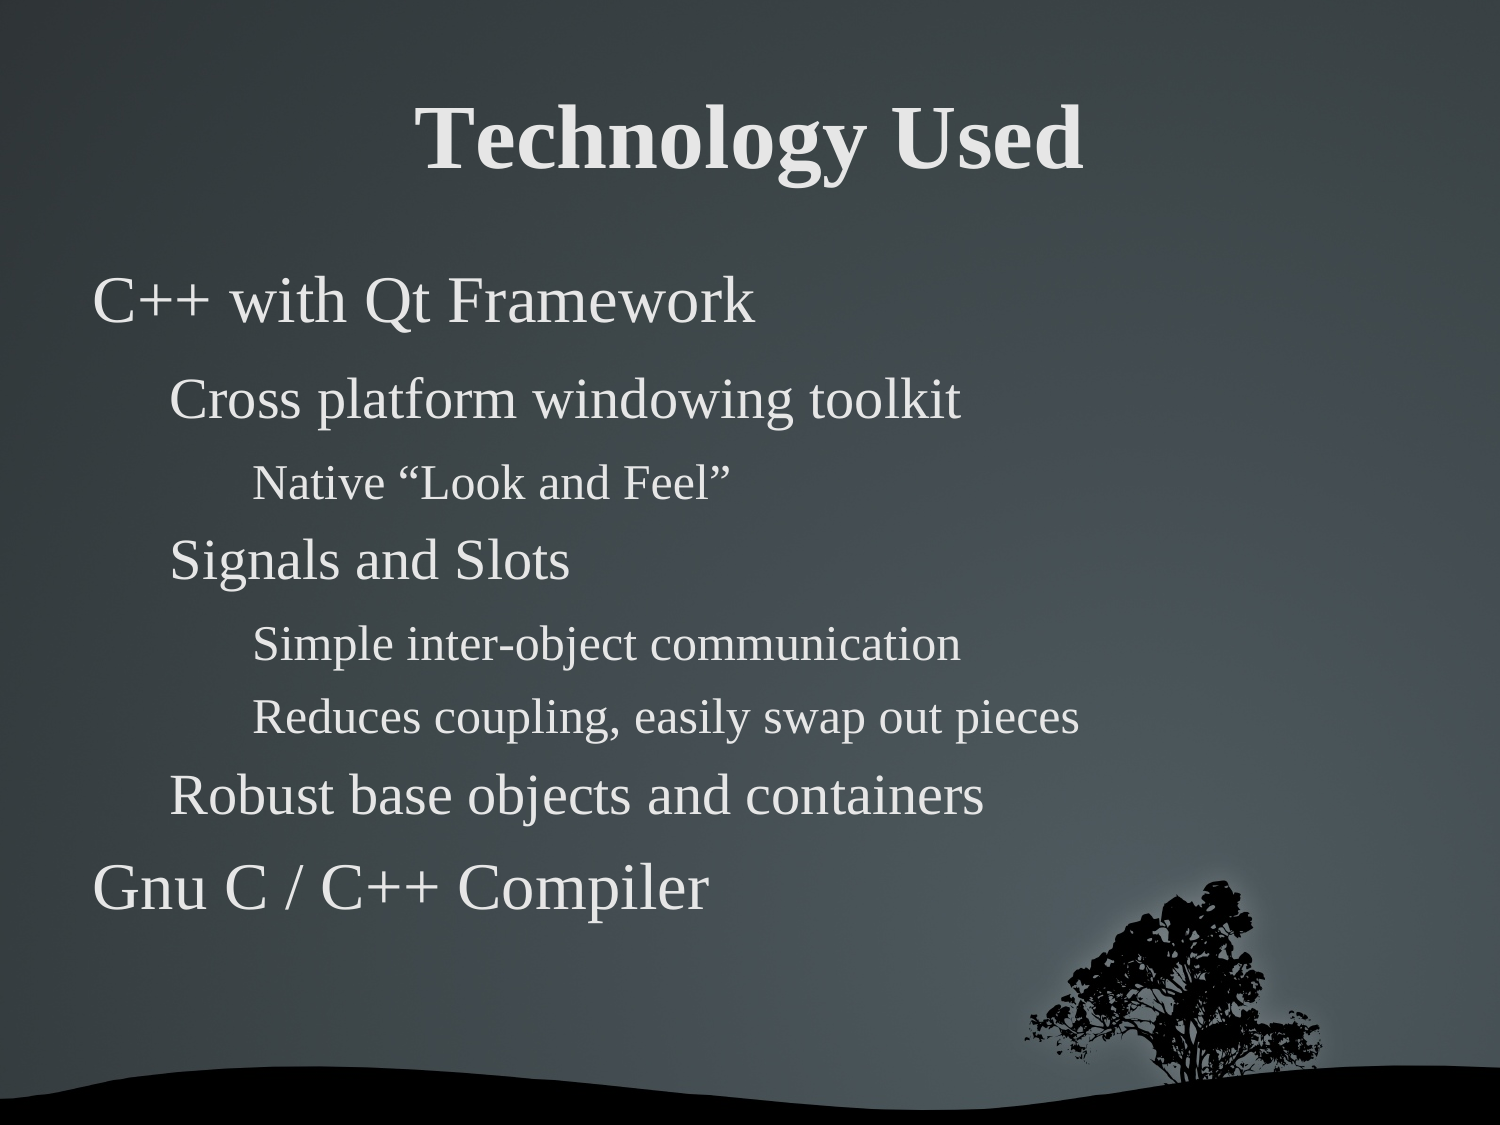

# Technology Used
C++ with Qt Framework
Cross platform windowing toolkit
Native “Look and Feel”
Signals and Slots
Simple inter-object communication
Reduces coupling, easily swap out pieces
Robust base objects and containers
Gnu C / C++ Compiler